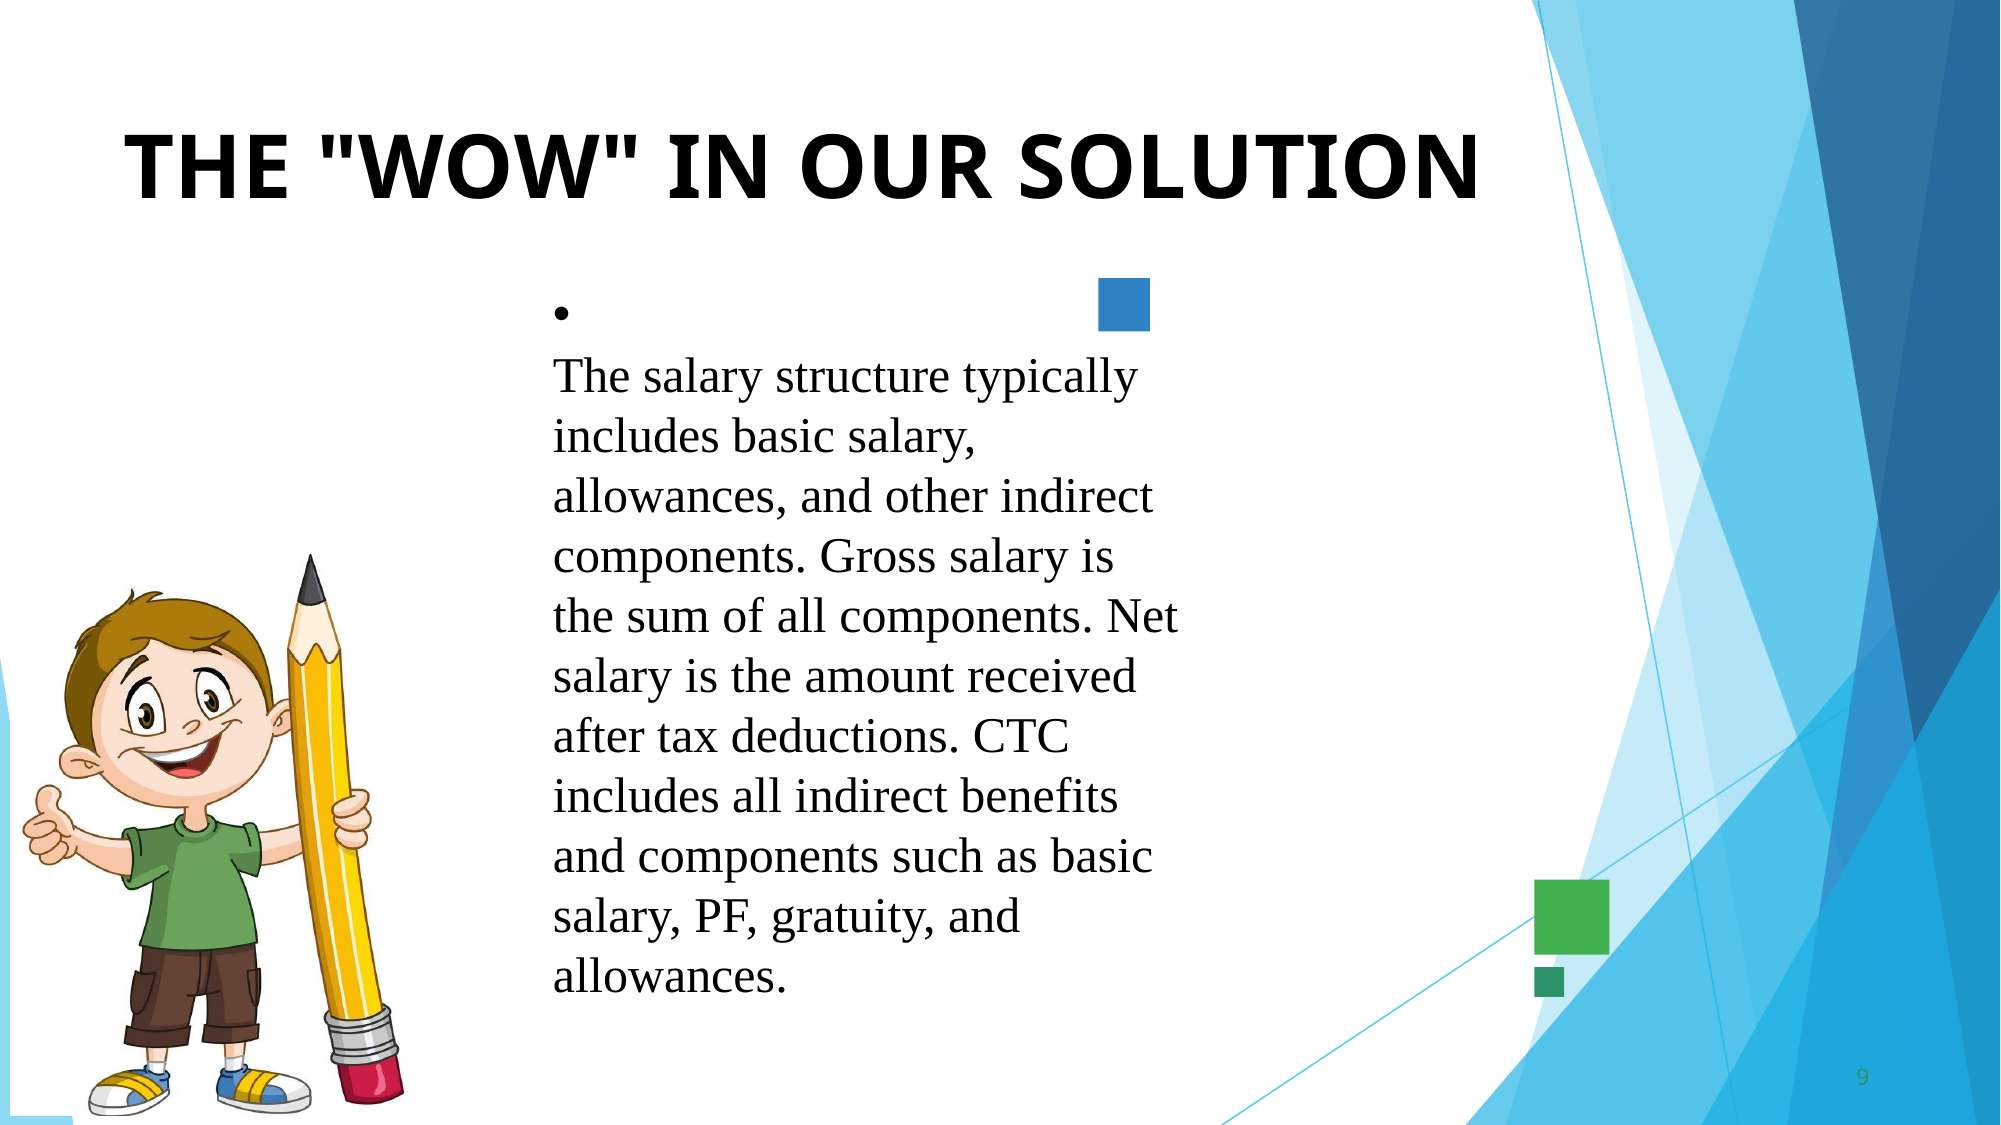

# THE "WOW" IN OUR SOLUTION
The salary structure typically includes basic salary, allowances, and other indirect components. Gross salary is the sum of all components. Net salary is the amount received after tax deductions. CTC includes all indirect benefits and components such as basic salary, PF, gratuity, and allowances.
3/21/2024 Annual Review